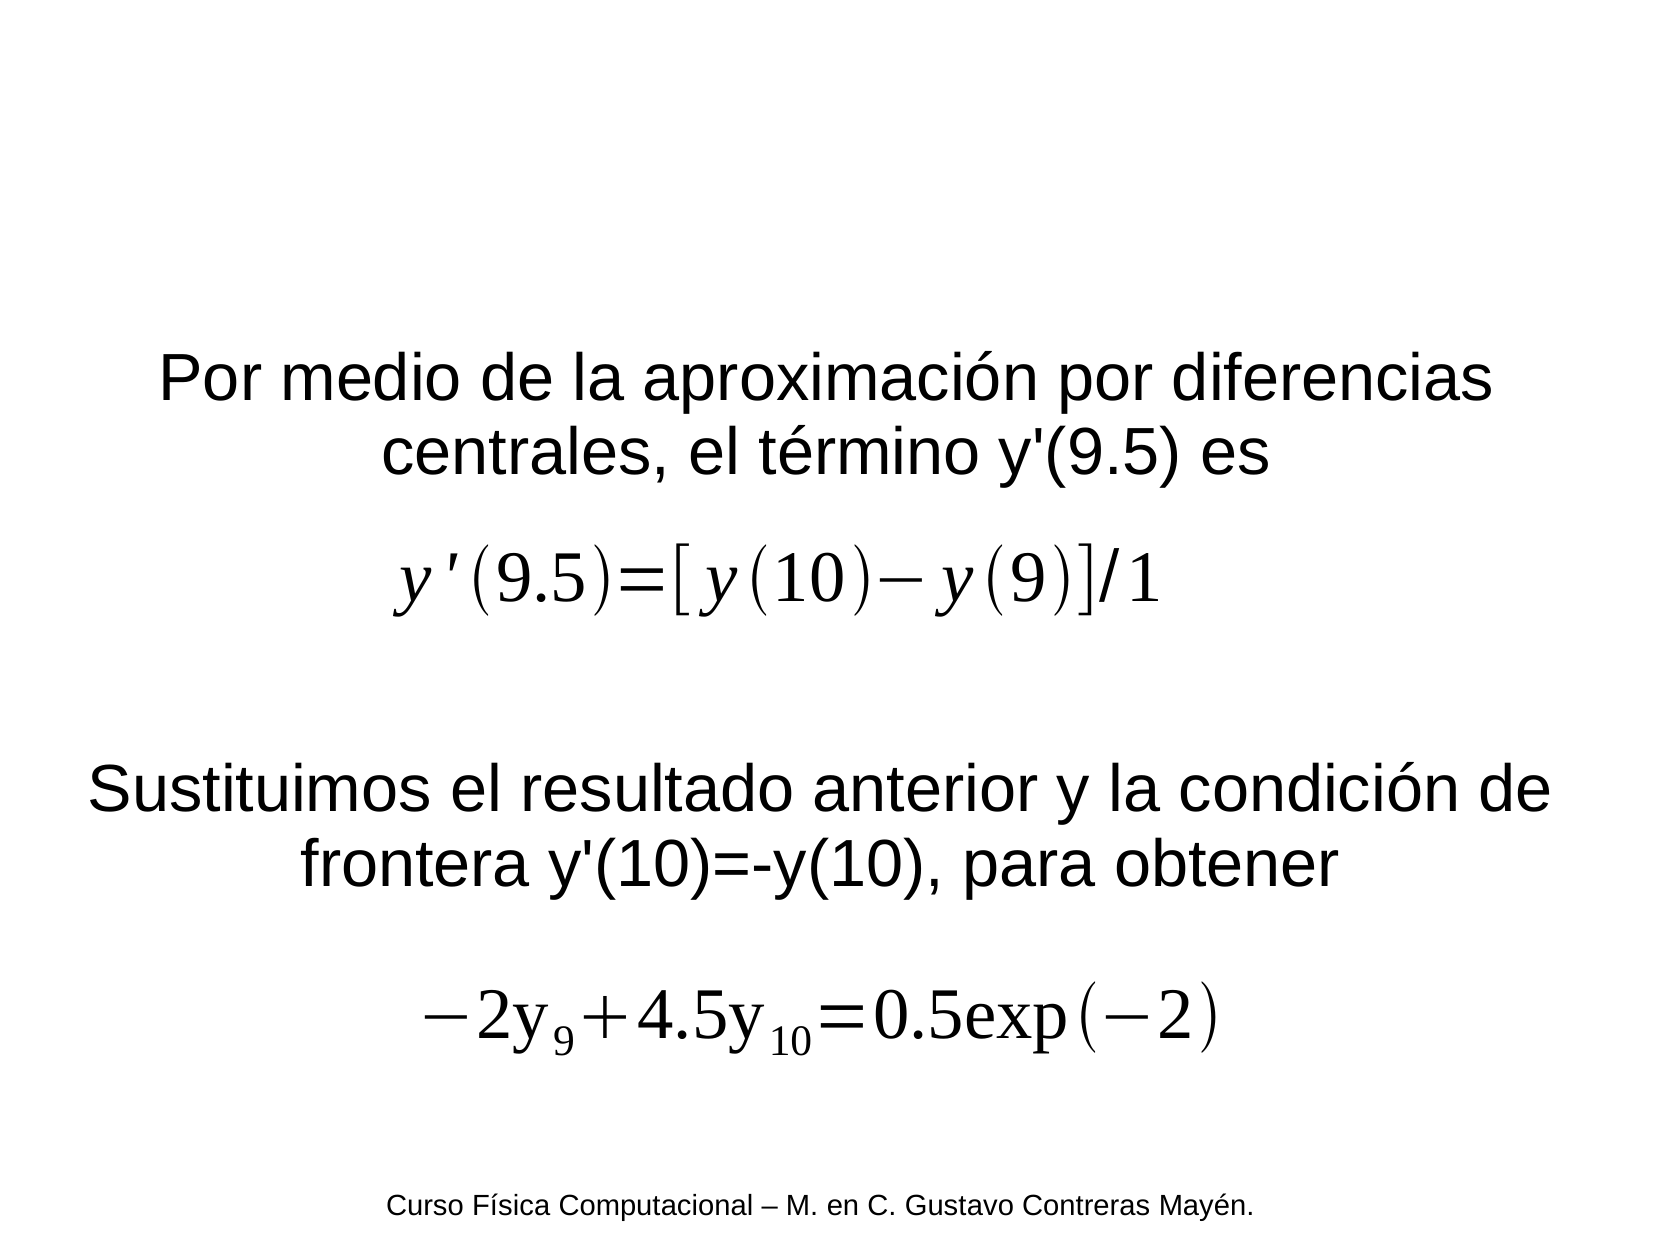

#
Por medio de la aproximación por diferencias centrales, el término y'(9.5) es
Sustituimos el resultado anterior y la condición de frontera y'(10)=-y(10), para obtener